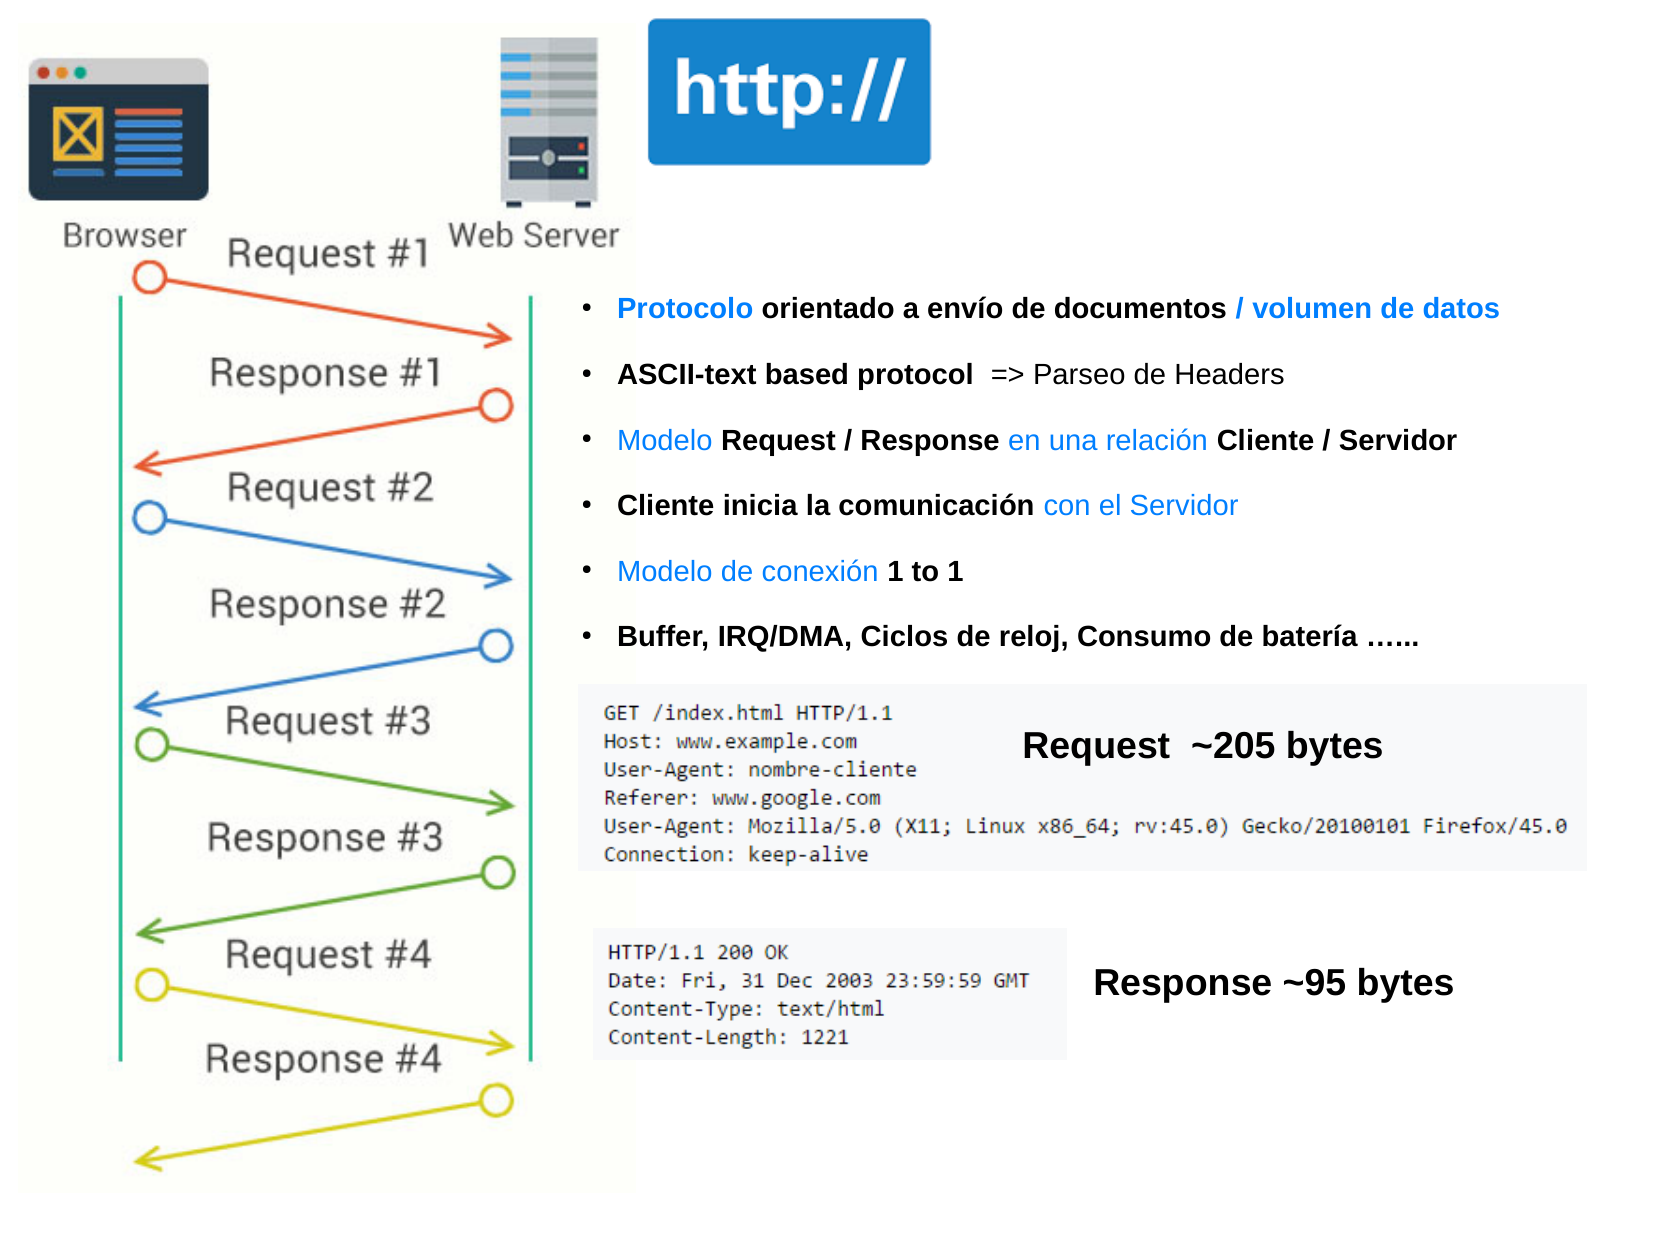

Protocolo orientado a envío de documentos / volumen de datos
ASCII-text based protocol => Parseo de Headers
Modelo Request / Response en una relación Cliente / Servidor
Cliente inicia la comunicación con el Servidor
Modelo de conexión 1 to 1
Buffer, IRQ/DMA, Ciclos de reloj, Consumo de batería …...
Request ~205 bytes
Response ~95 bytes